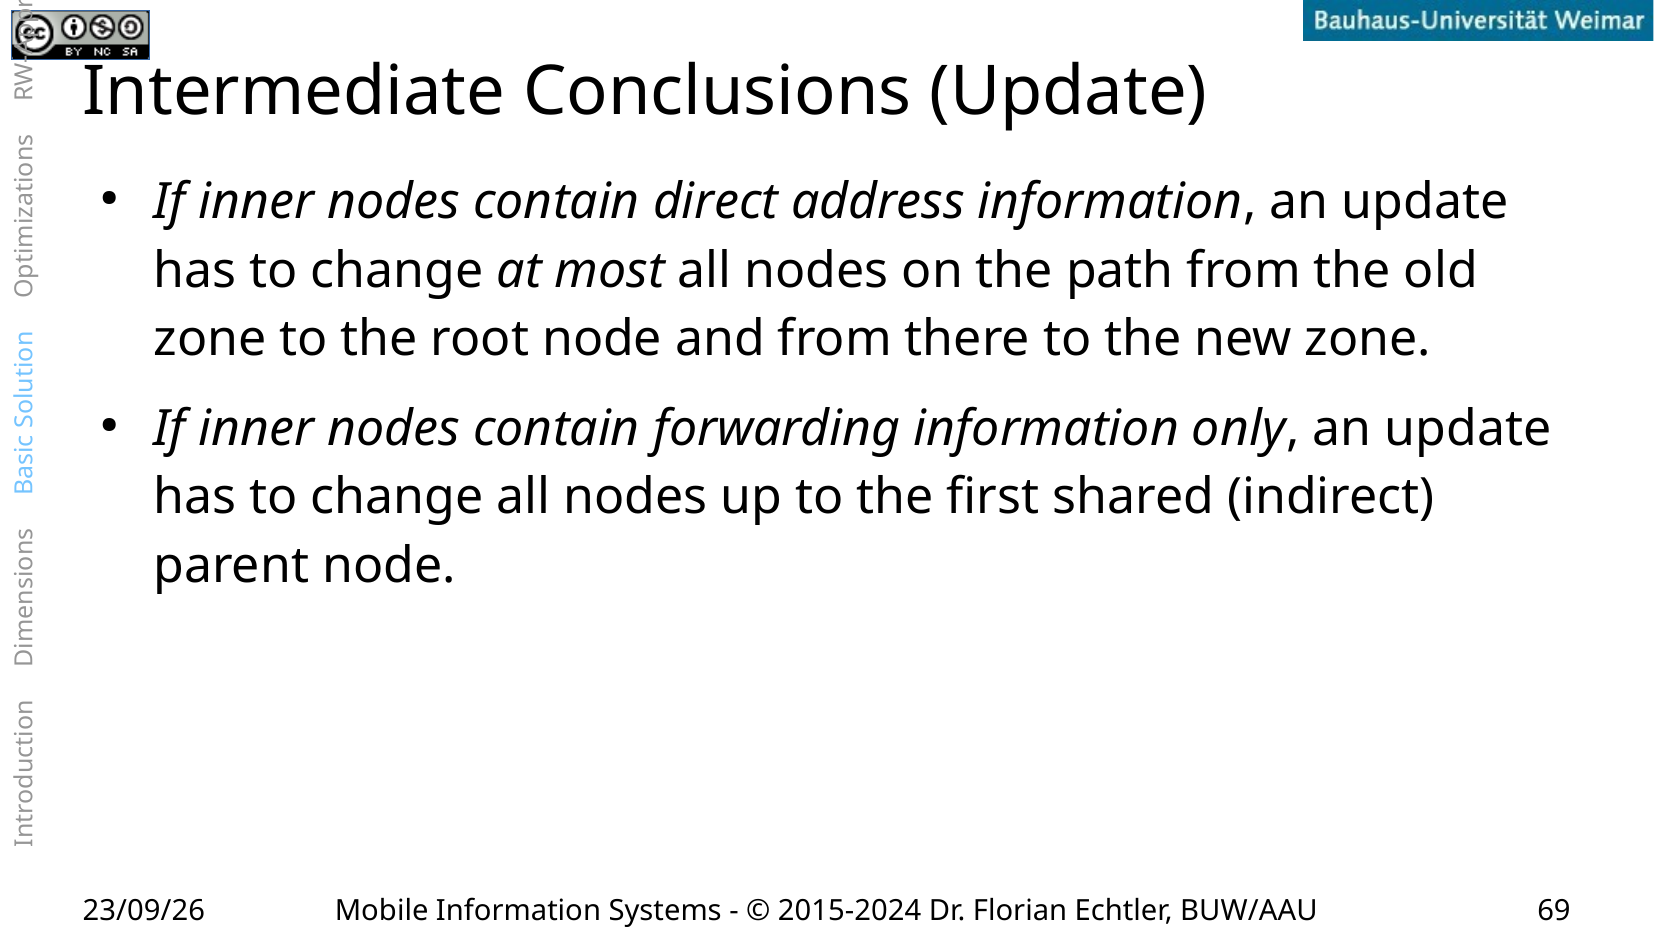

# Intermediate Conclusions (Update)
If inner nodes contain direct address information, an update has to change at most all nodes on the path from the old zone to the root node and from there to the new zone.
If inner nodes contain forwarding information only, an update has to change all nodes up to the first shared (indirect) parent node.
Introduction Dimensions Basic Solution Optimizations RW-Approaches
Mobile Information Systems - © 2015-2024 Dr. Florian Echtler, BUW/AAU
69